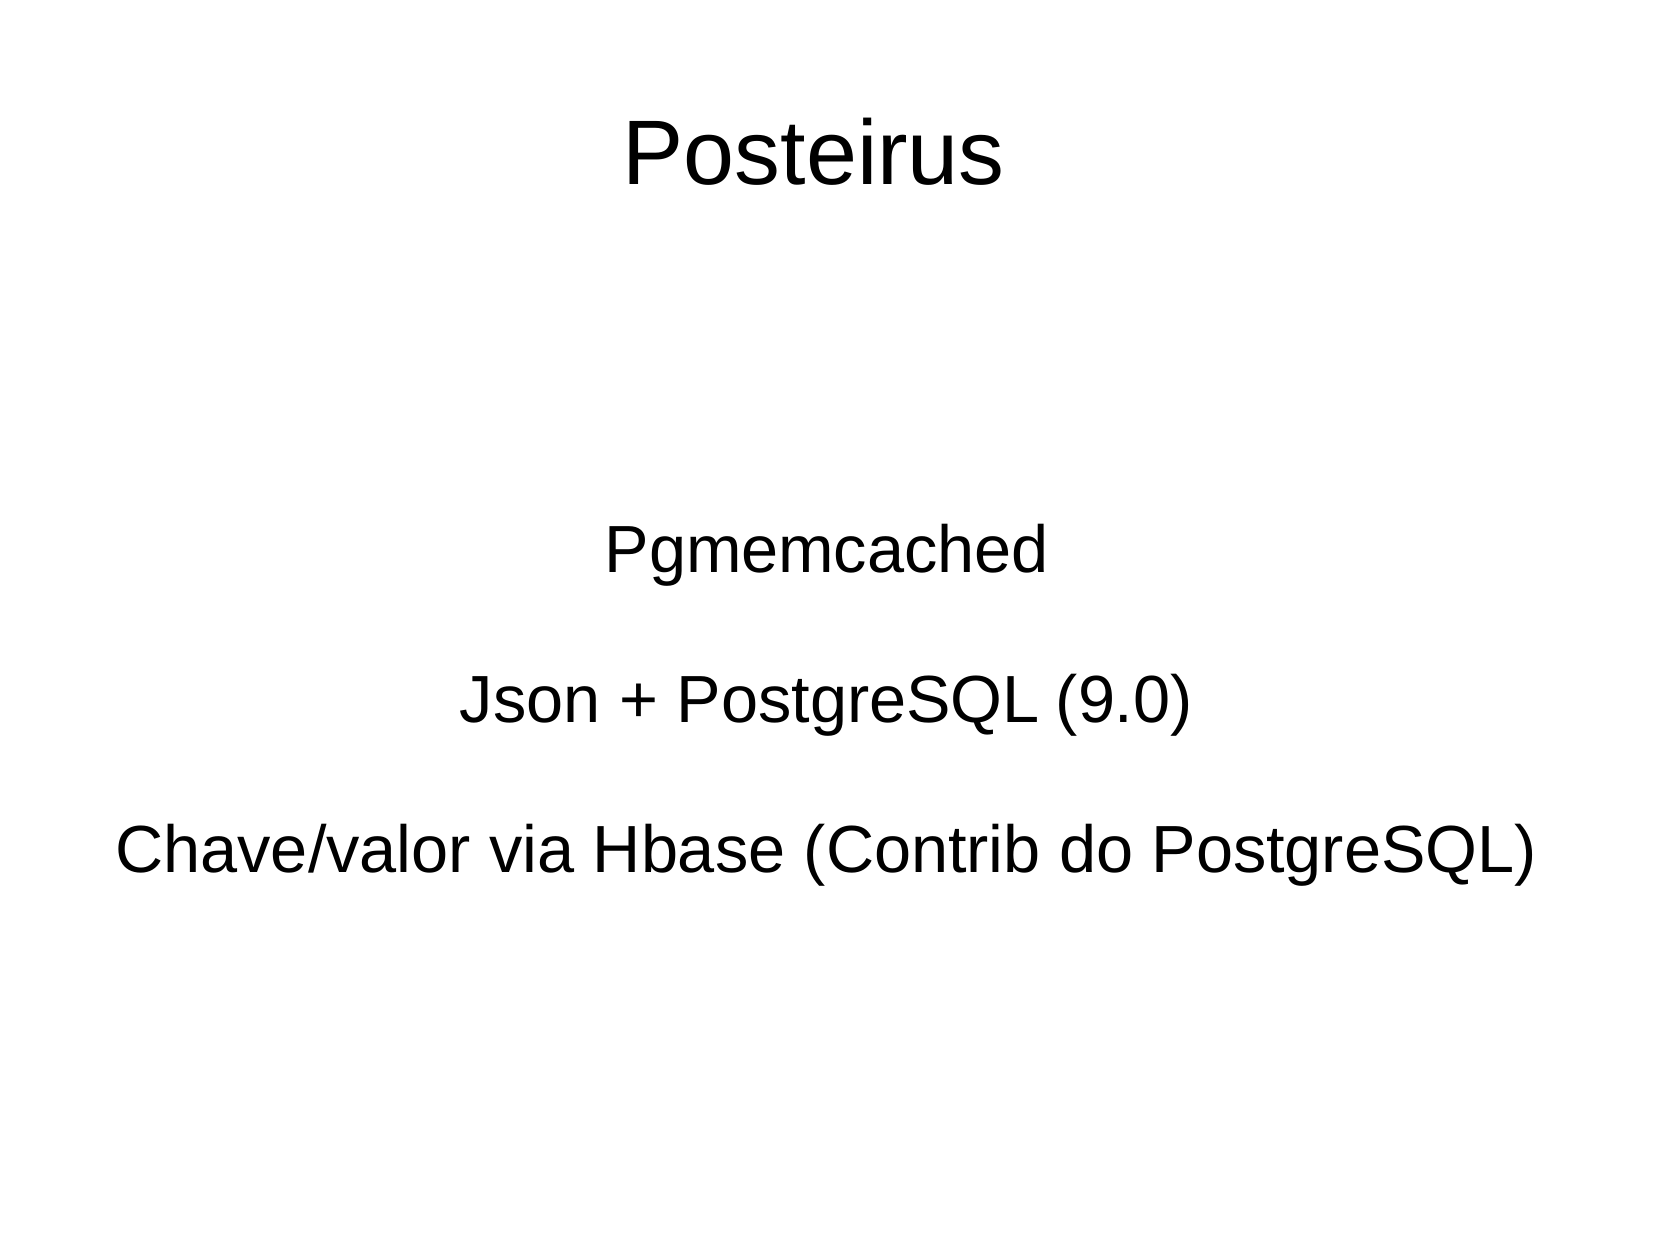

# Posteirus
Pgmemcached
Json + PostgreSQL (9.0)
Chave/valor via Hbase (Contrib do PostgreSQL)